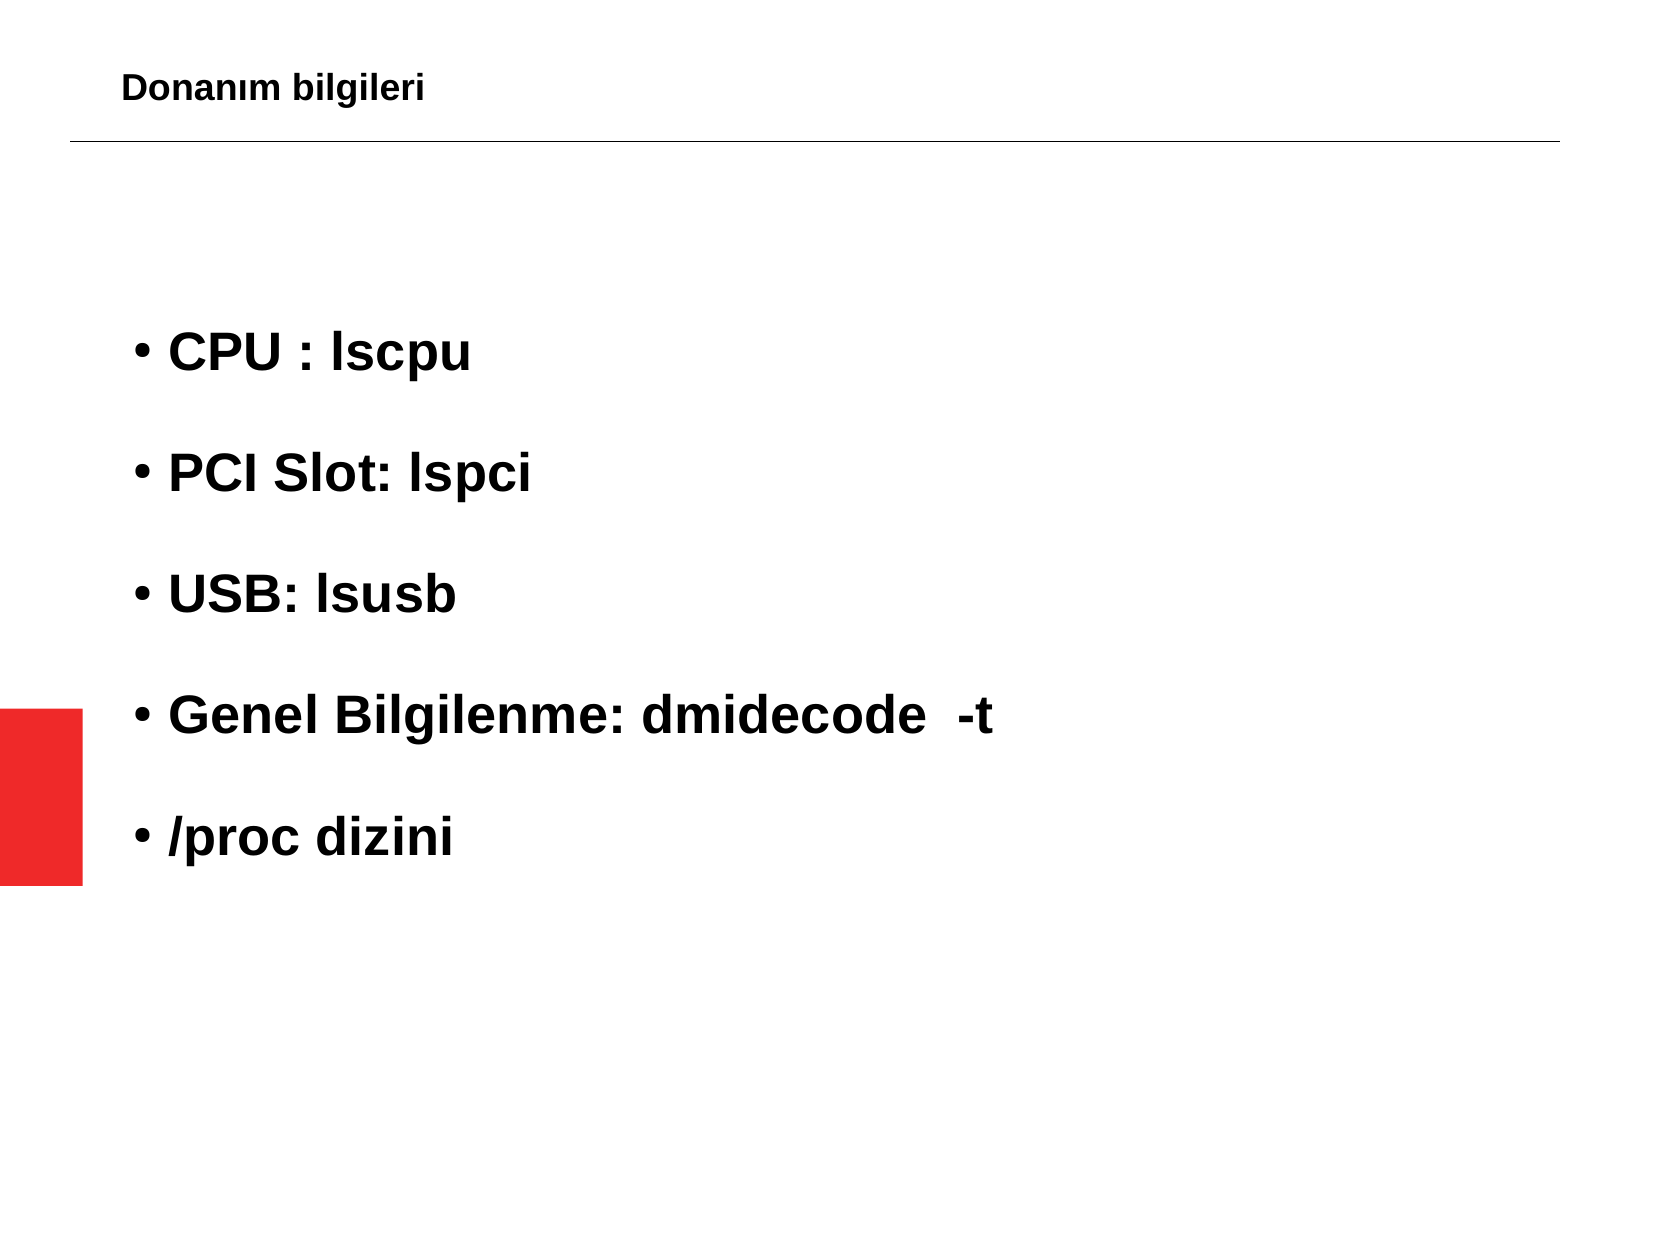

Donanım bilgileri
CPU : lscpu
PCI Slot: lspci
USB: lsusb
Genel Bilgilenme: dmidecode -t
/proc dizini